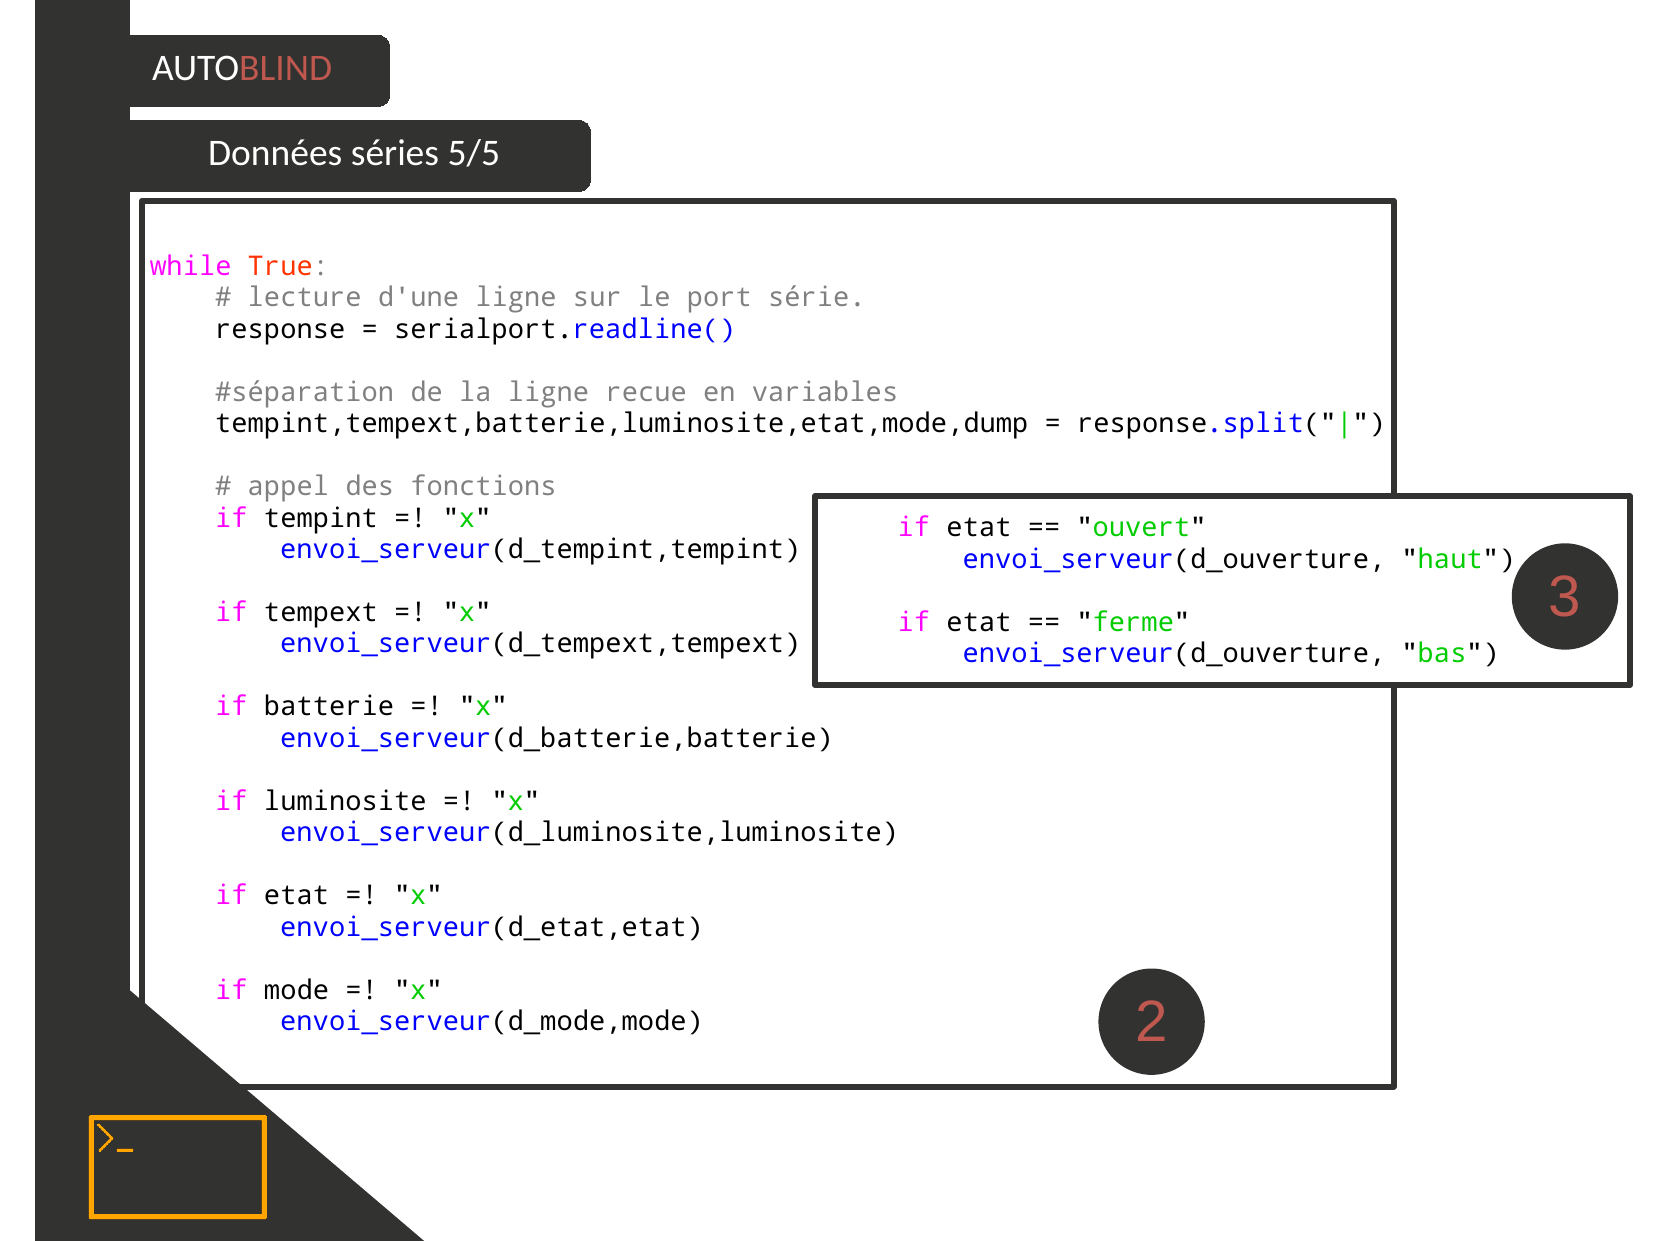

AUTOBLIND
Données séries 5/5
while True:
 # lecture d'une ligne sur le port série.
 response = serialport.readline()
 #séparation de la ligne recue en variables
 tempint,tempext,batterie,luminosite,etat,mode,dump = response.split("|")
 # appel des fonctions
 if tempint =! "x"
 envoi_serveur(d_tempint,tempint)
 if tempext =! "x"
 envoi_serveur(d_tempext,tempext)
 if batterie =! "x"
 envoi_serveur(d_batterie,batterie)
 if luminosite =! "x"
 envoi_serveur(d_luminosite,luminosite)
 if etat =! "x"
 envoi_serveur(d_etat,etat)
 if mode =! "x"
 envoi_serveur(d_mode,mode)
 if etat == "ouvert"
 envoi_serveur(d_ouverture, "haut")
 if etat == "ferme"
 envoi_serveur(d_ouverture, "bas")
3
2